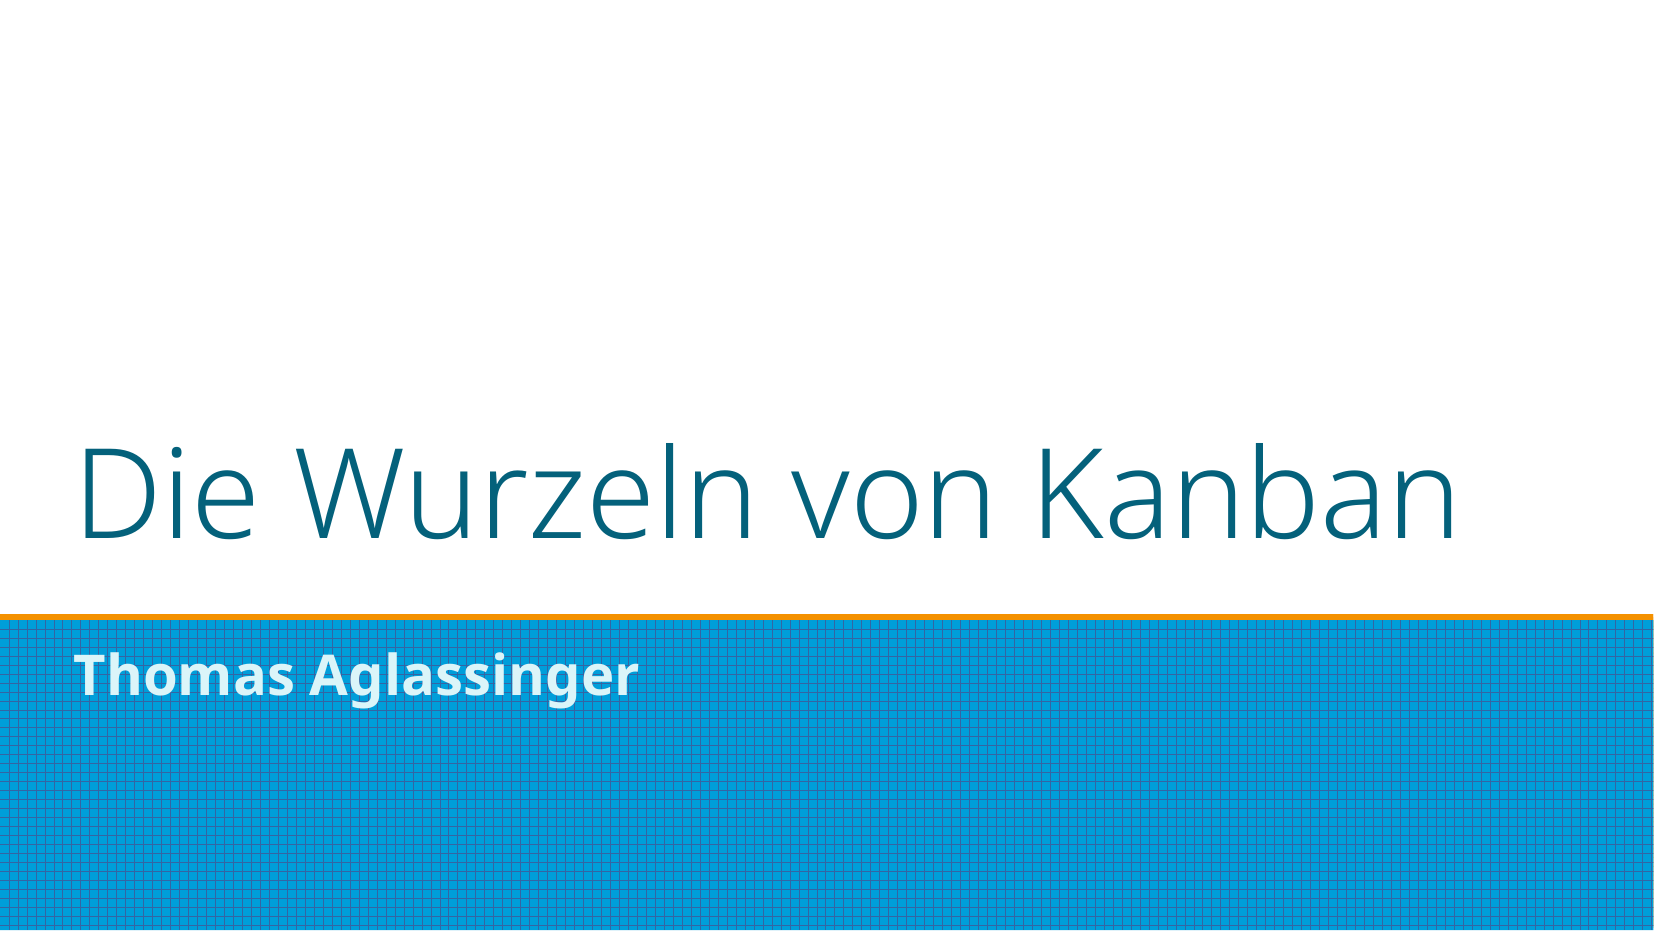

# Die Wurzeln von Kanban
Thomas Aglassinger